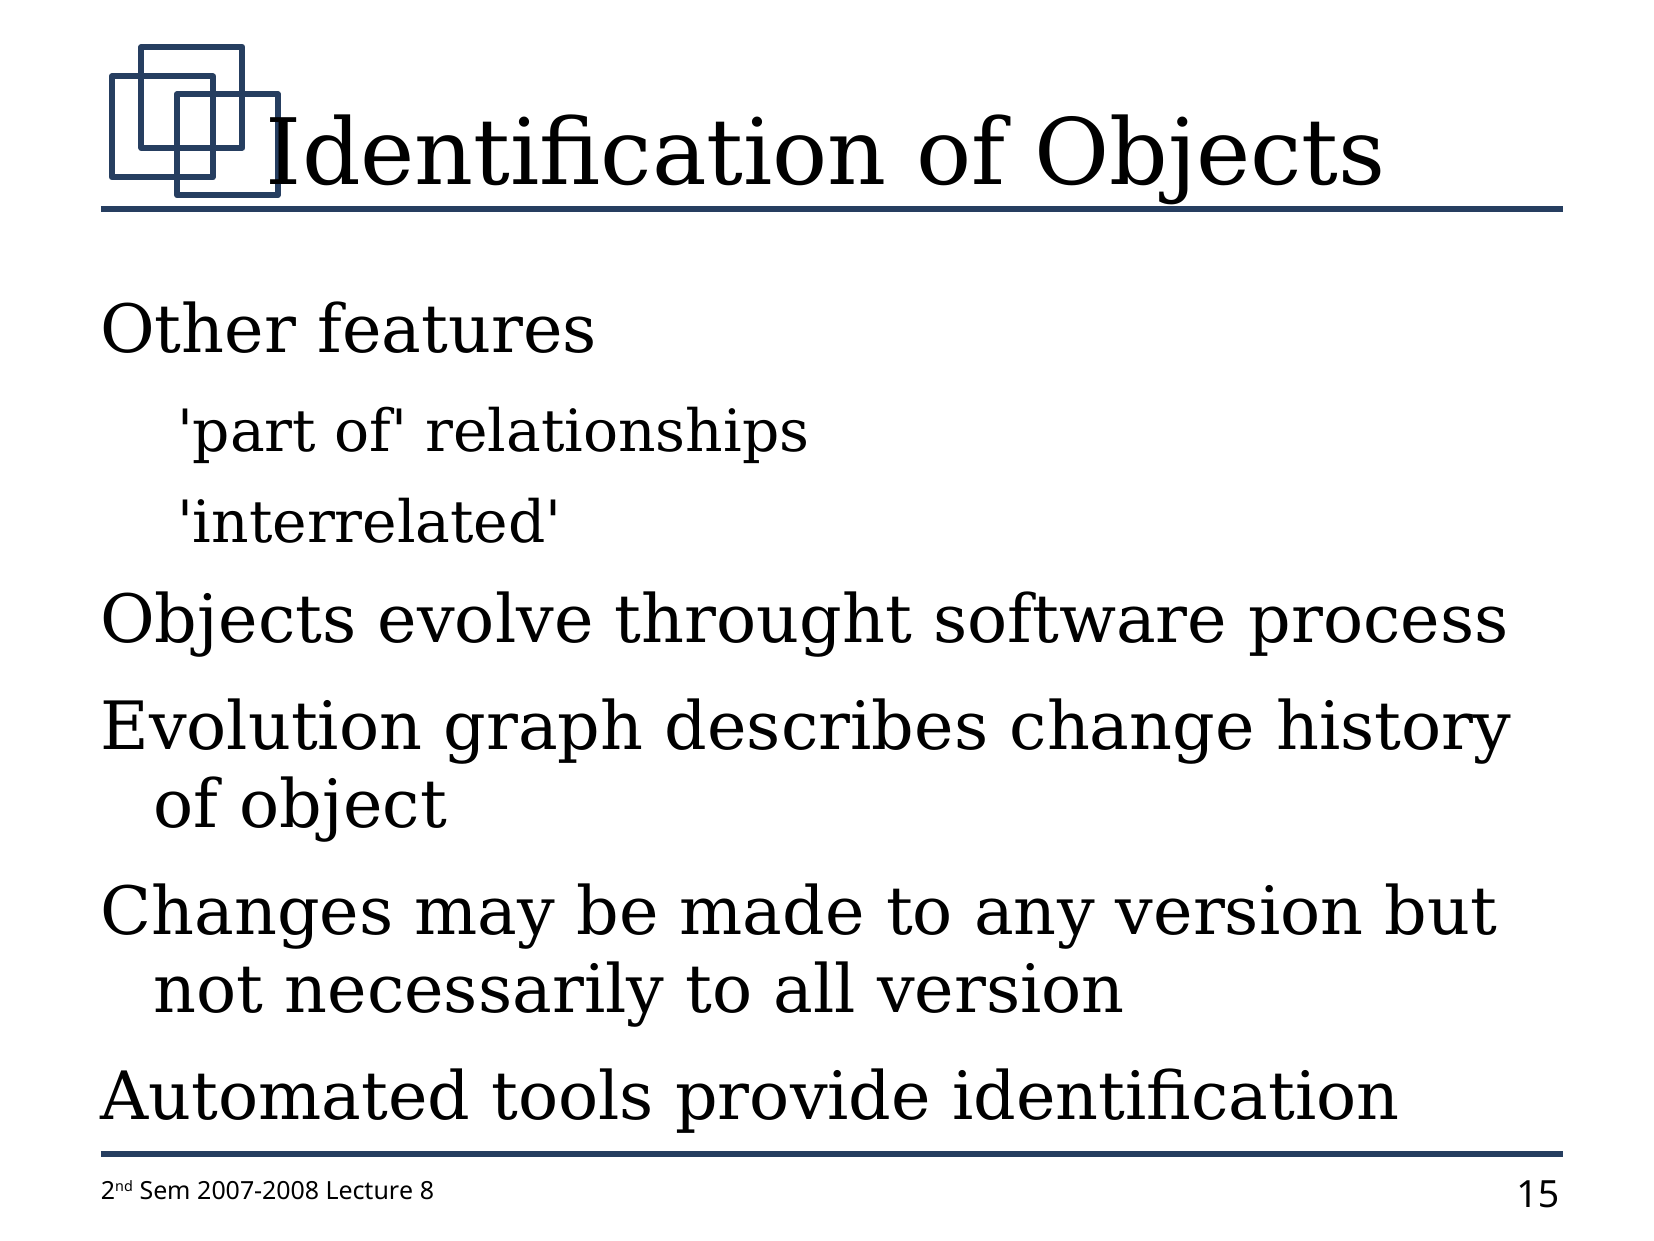

# Identification of Objects
Other features
'part of' relationships
'interrelated'
Objects evolve throught software process
Evolution graph describes change history of object
Changes may be made to any version but not necessarily to all version
Automated tools provide identification